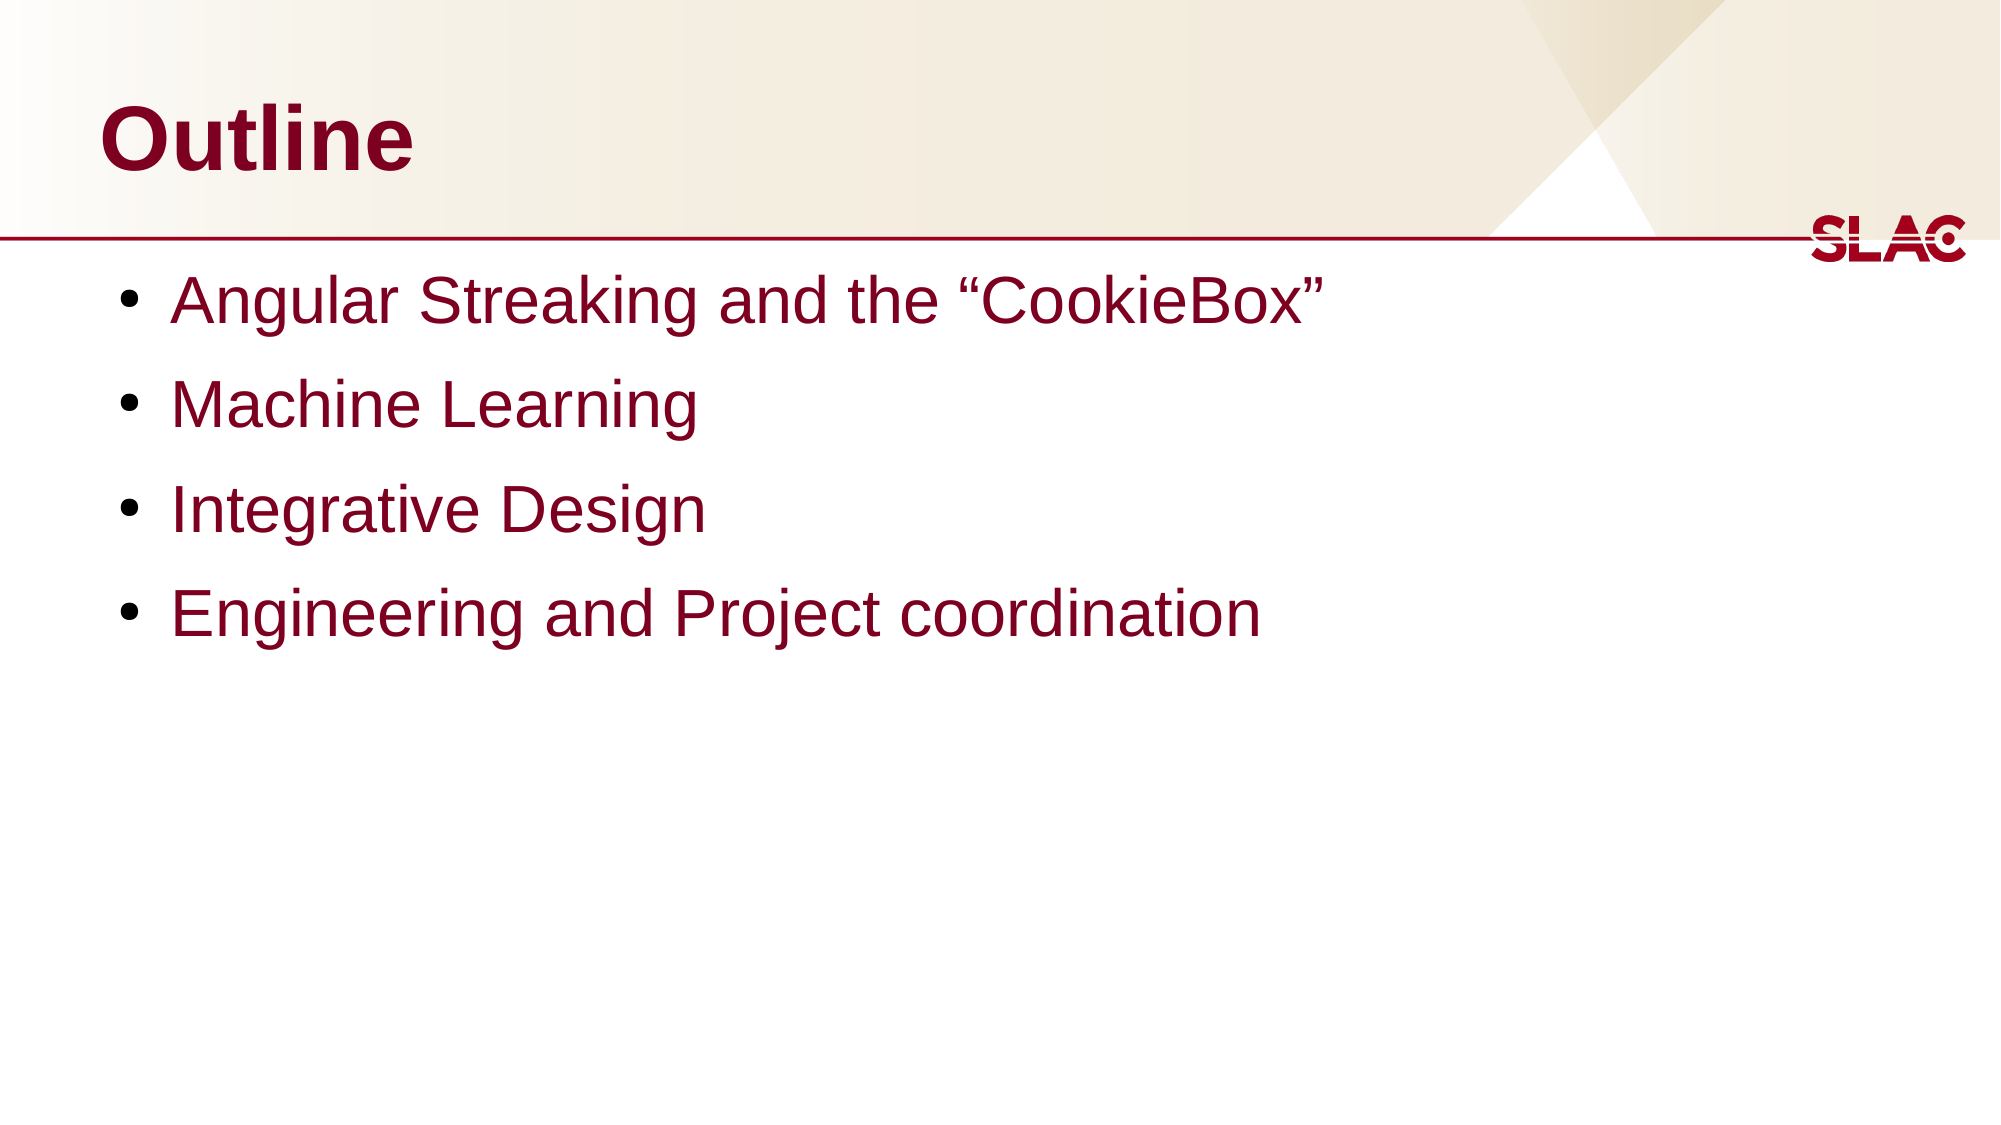

# Outline
Angular Streaking and the “CookieBox”
Machine Learning
Integrative Design
Engineering and Project coordination